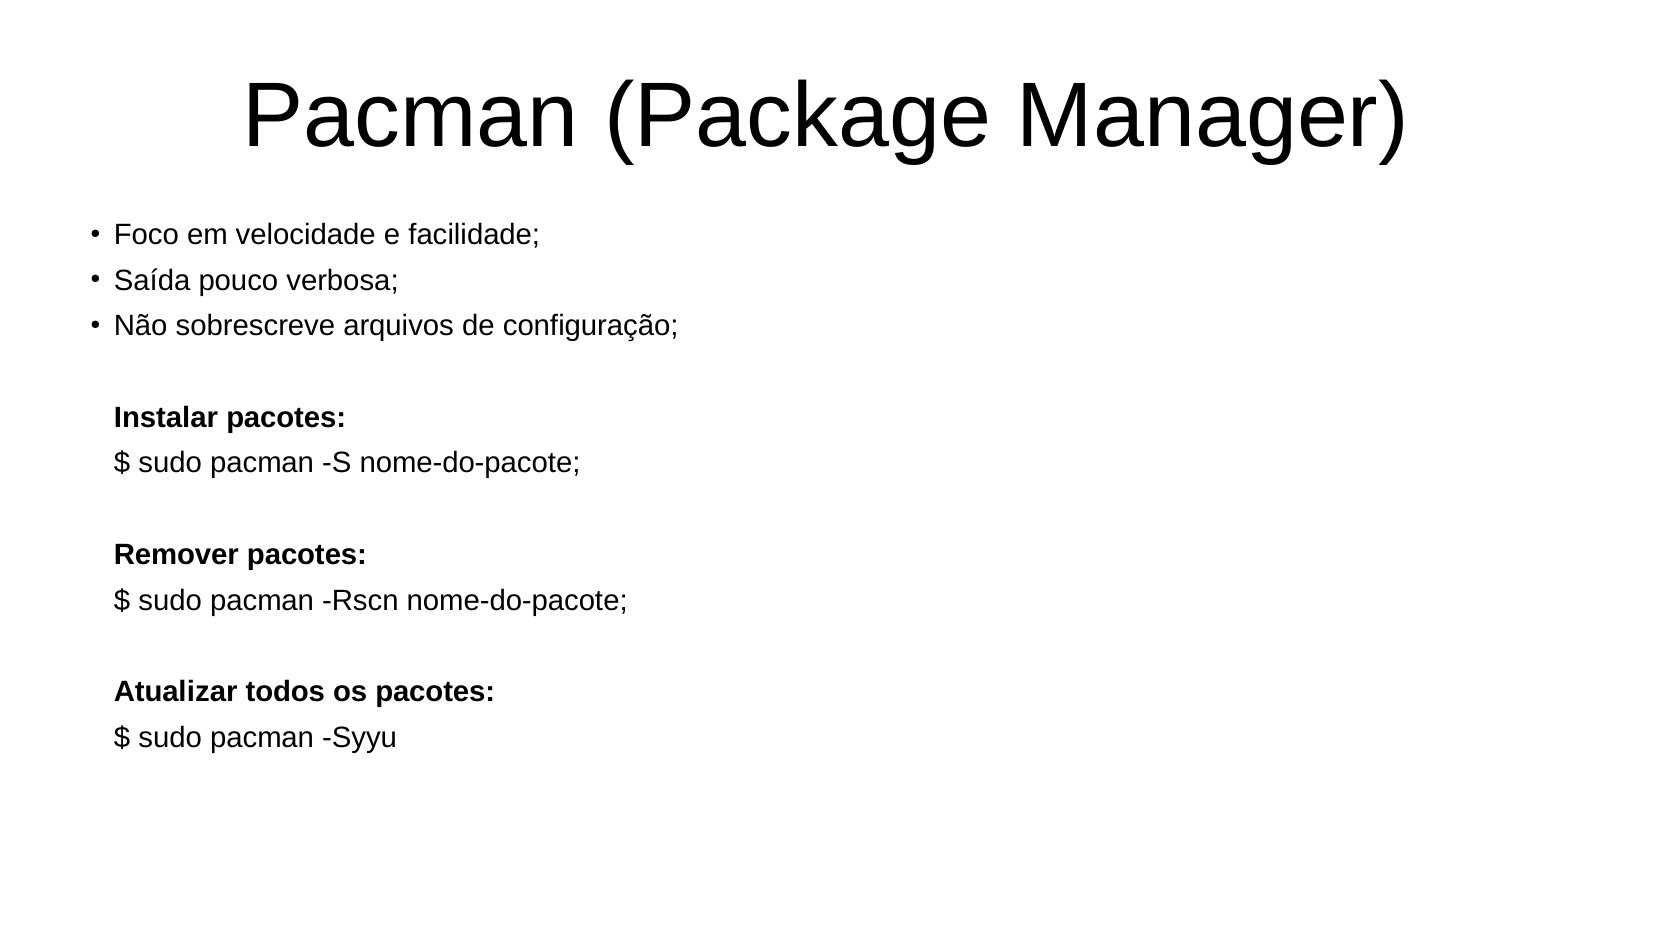

# Pacman (Package Manager)
Foco em velocidade e facilidade;
Saída pouco verbosa;
Não sobrescreve arquivos de configuração;
Instalar pacotes:
$ sudo pacman -S nome-do-pacote;
Remover pacotes:
$ sudo pacman -Rscn nome-do-pacote;
Atualizar todos os pacotes:
$ sudo pacman -Syyu